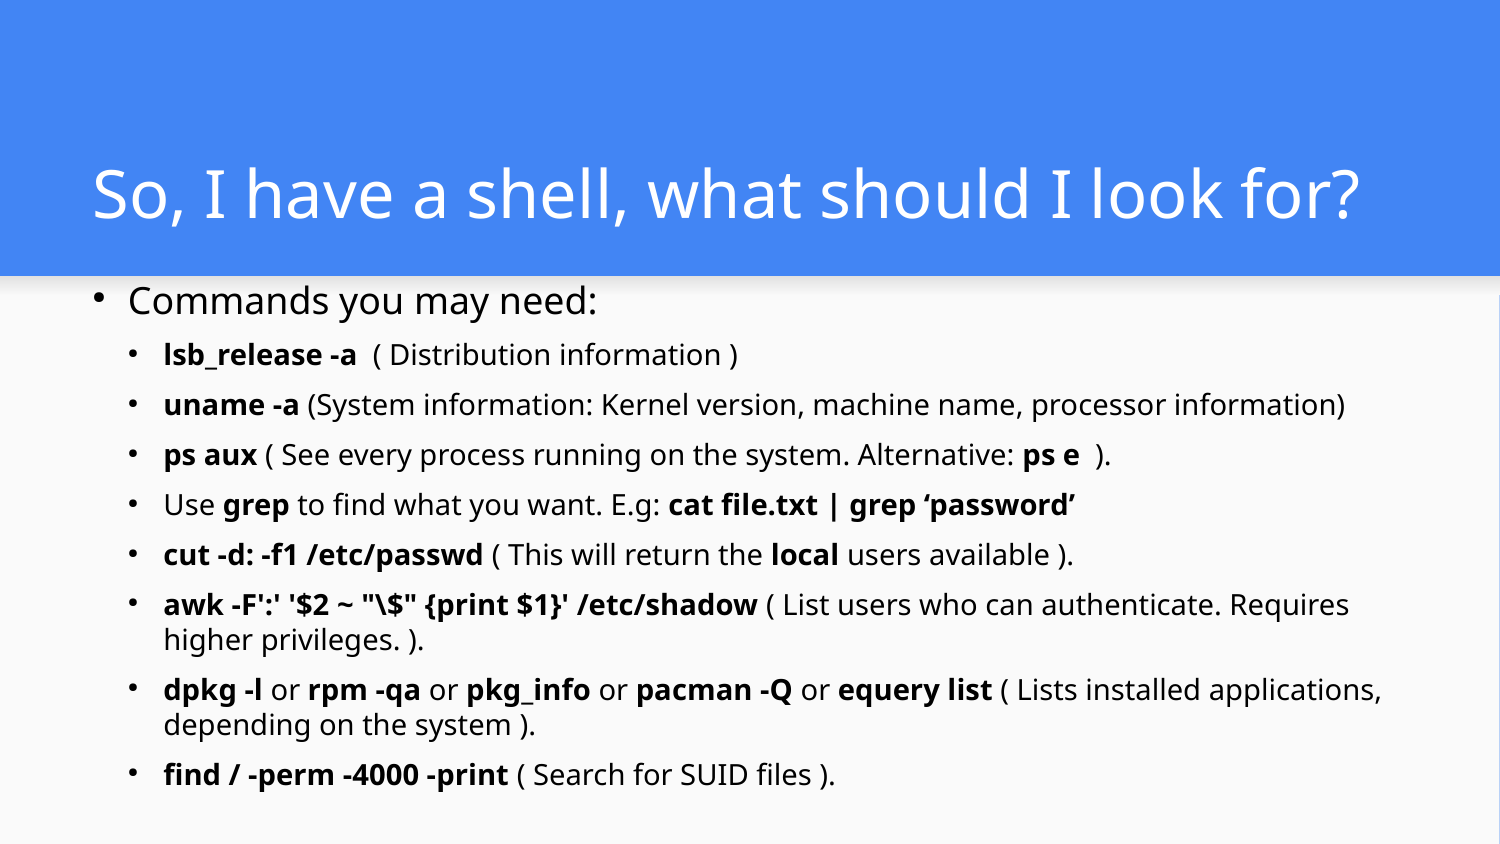

# So, I have a shell, what should I look for?
Commands you may need:
lsb_release -a ( Distribution information )
uname -a (System information: Kernel version, machine name, processor information)
ps aux ( See every process running on the system. Alternative: ps e ).
Use grep to find what you want. E.g: cat file.txt | grep ‘password’
cut -d: -f1 /etc/passwd ( This will return the local users available ).
awk -F':' '$2 ~ "\$" {print $1}' /etc/shadow ( List users who can authenticate. Requires higher privileges. ).
dpkg -l or rpm -qa or pkg_info or pacman -Q or equery list ( Lists installed applications, depending on the system ).
find / -perm -4000 -print ( Search for SUID files ).